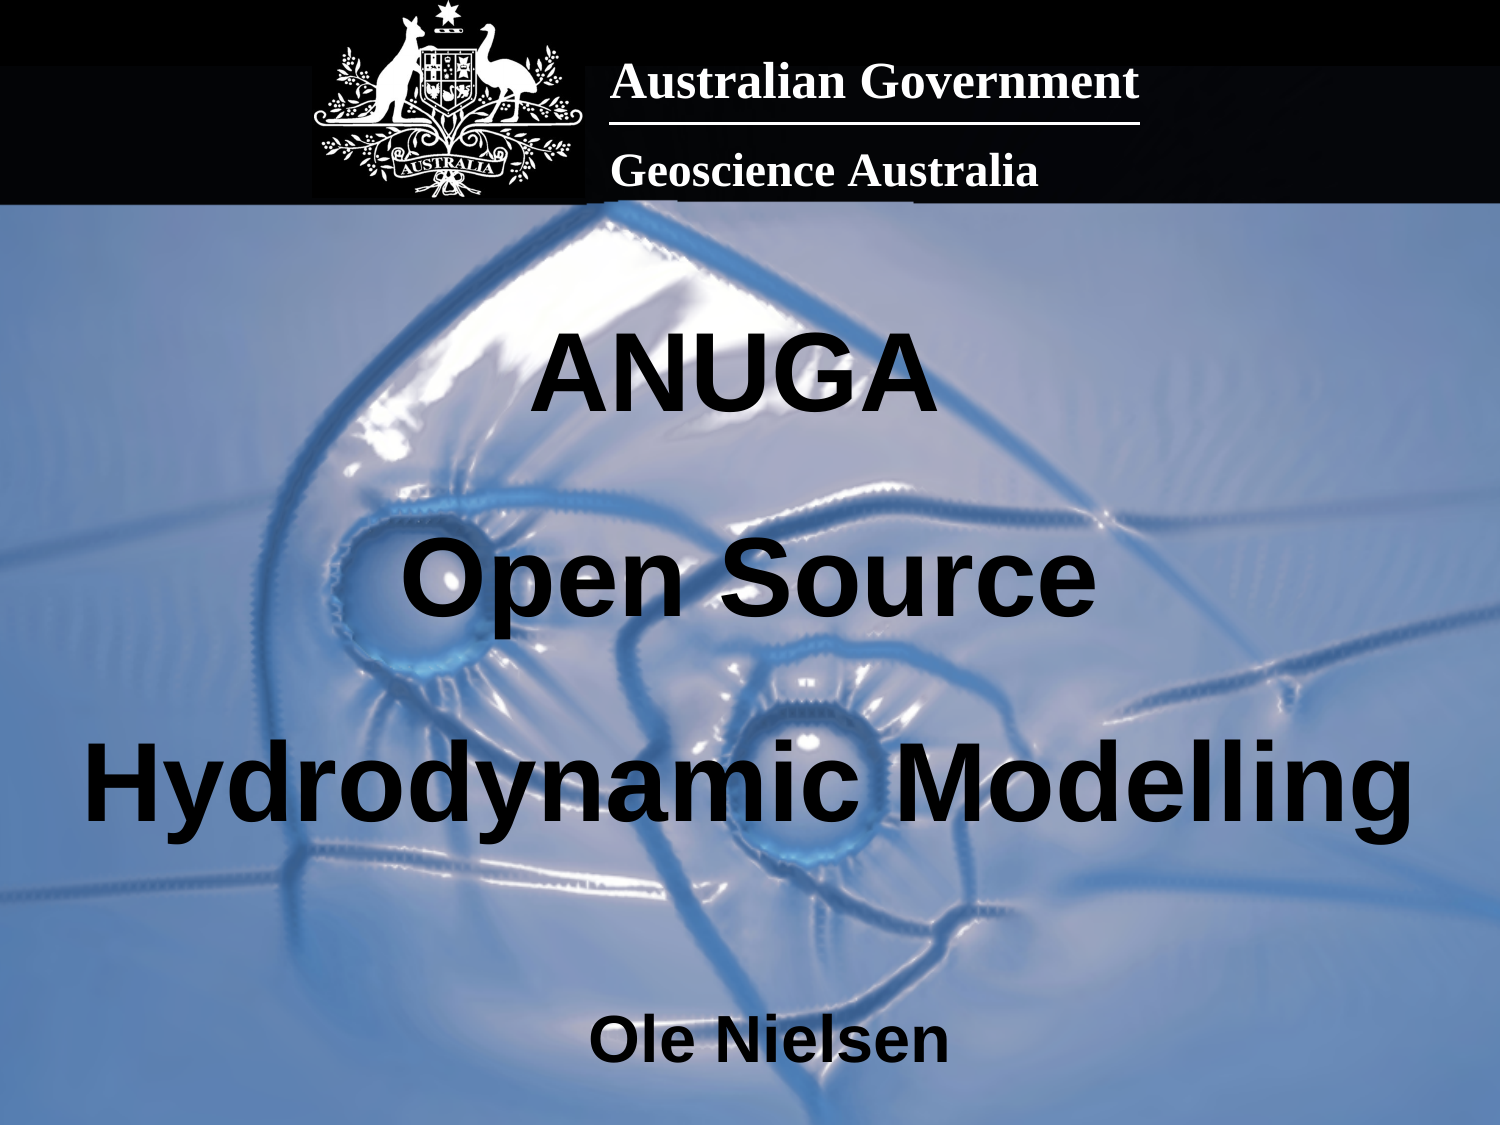

Australian Government
Geoscience Australia
ANUGA
Open Source
Hydrodynamic Modelling
Ole Nielsen